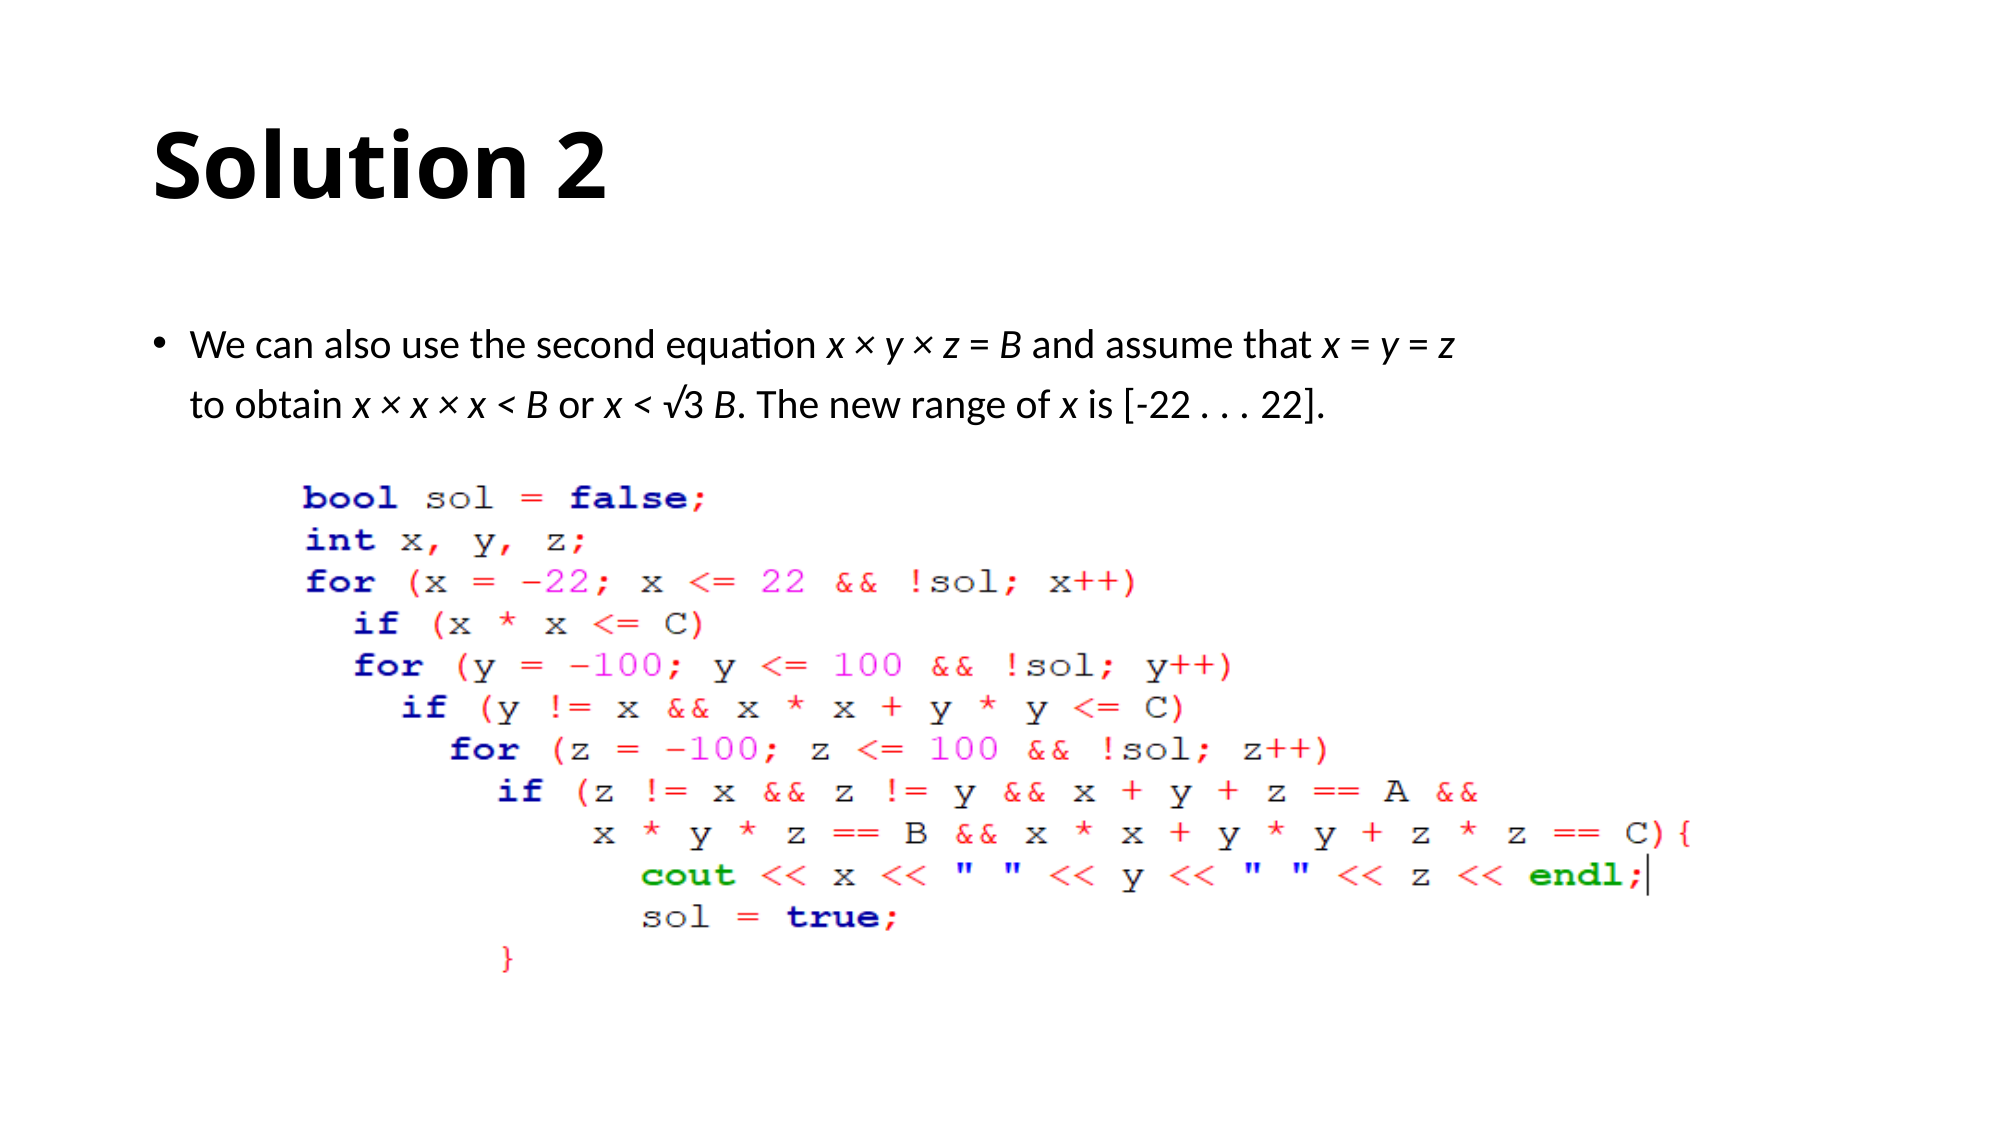

Solution 2
We can also use the second equation x × y × z = B and assume that x = y = z
to obtain x × x × x < B or x < √3 B. The new range of x is [-22 . . . 22].